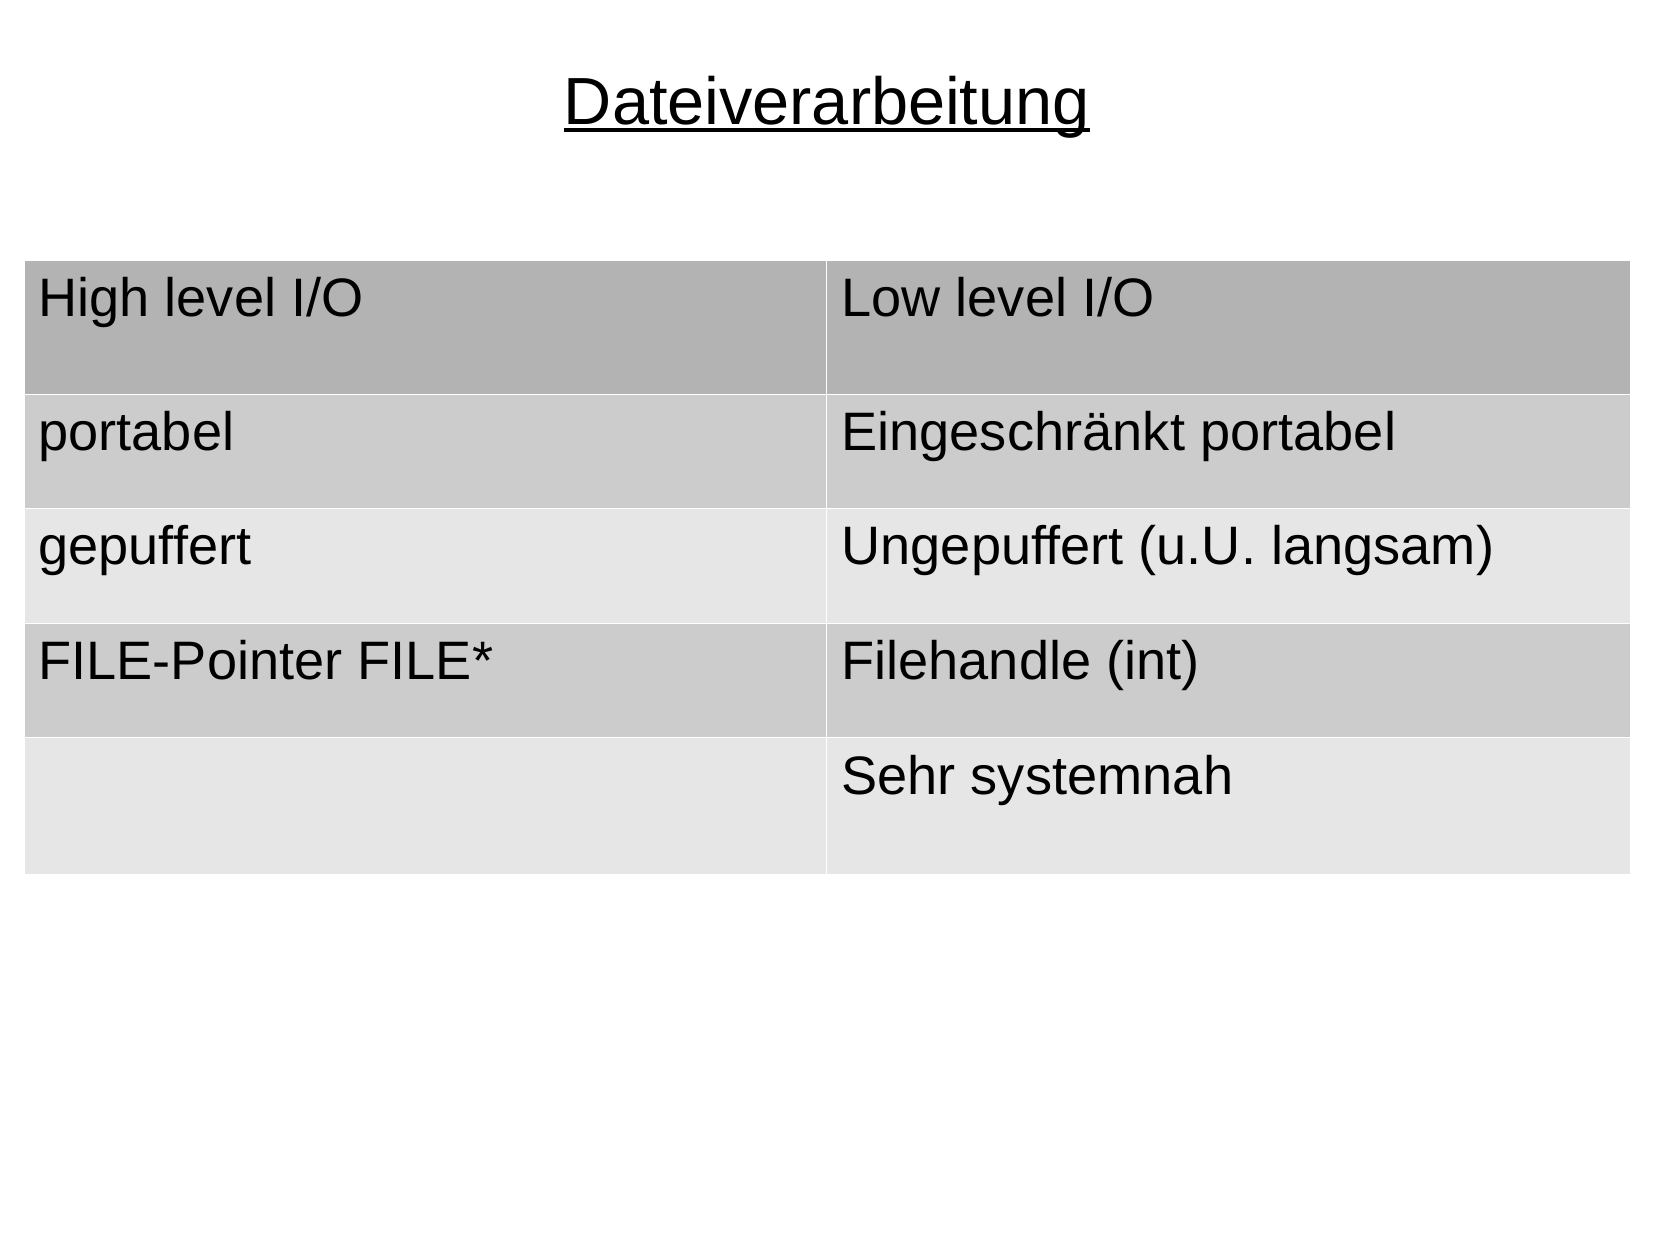

# Dateiverarbeitung
| High level I/O | Low level I/O |
| --- | --- |
| portabel | Eingeschränkt portabel |
| gepuffert | Ungepuffert (u.U. langsam) |
| FILE-Pointer FILE\* | Filehandle (int) |
| | Sehr systemnah |